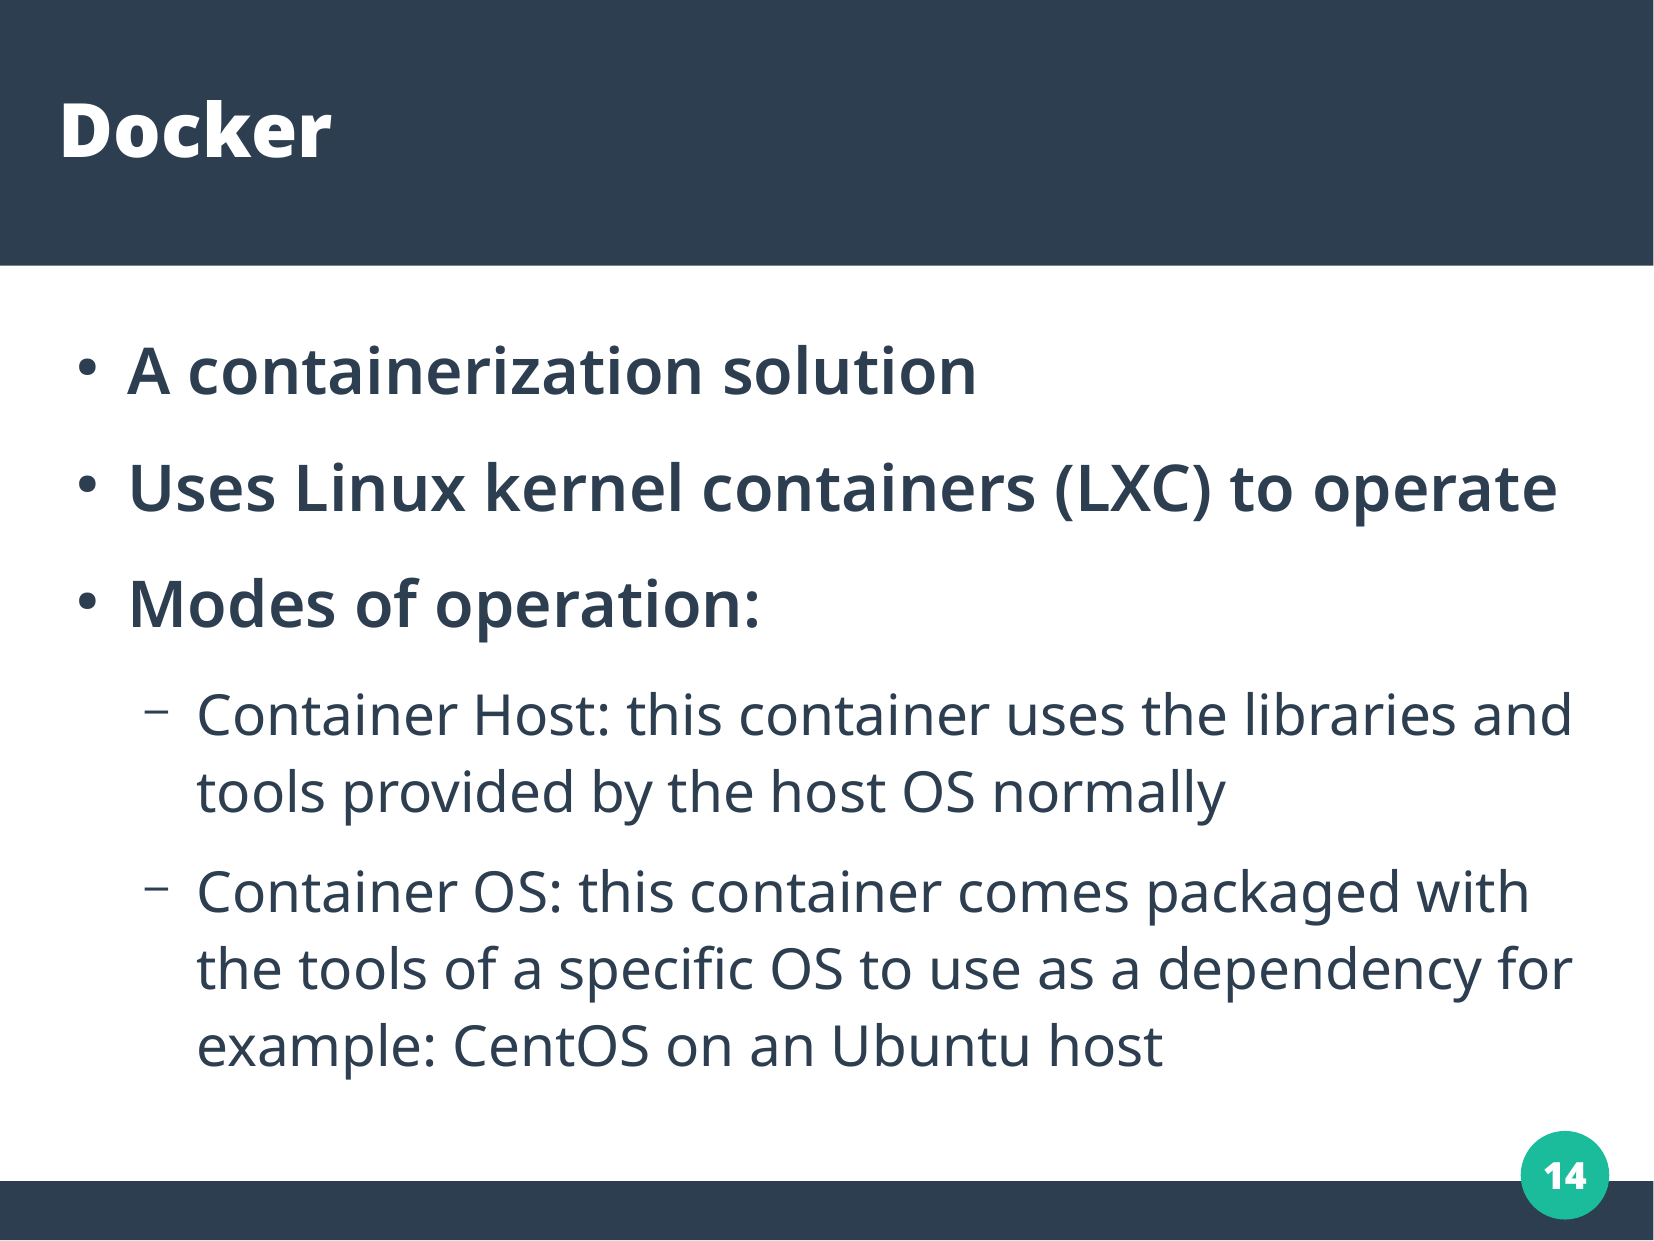

# Docker
A containerization solution
Uses Linux kernel containers (LXC) to operate
Modes of operation:
Container Host: this container uses the libraries and tools provided by the host OS normally
Container OS: this container comes packaged with the tools of a specific OS to use as a dependency for example: CentOS on an Ubuntu host
14